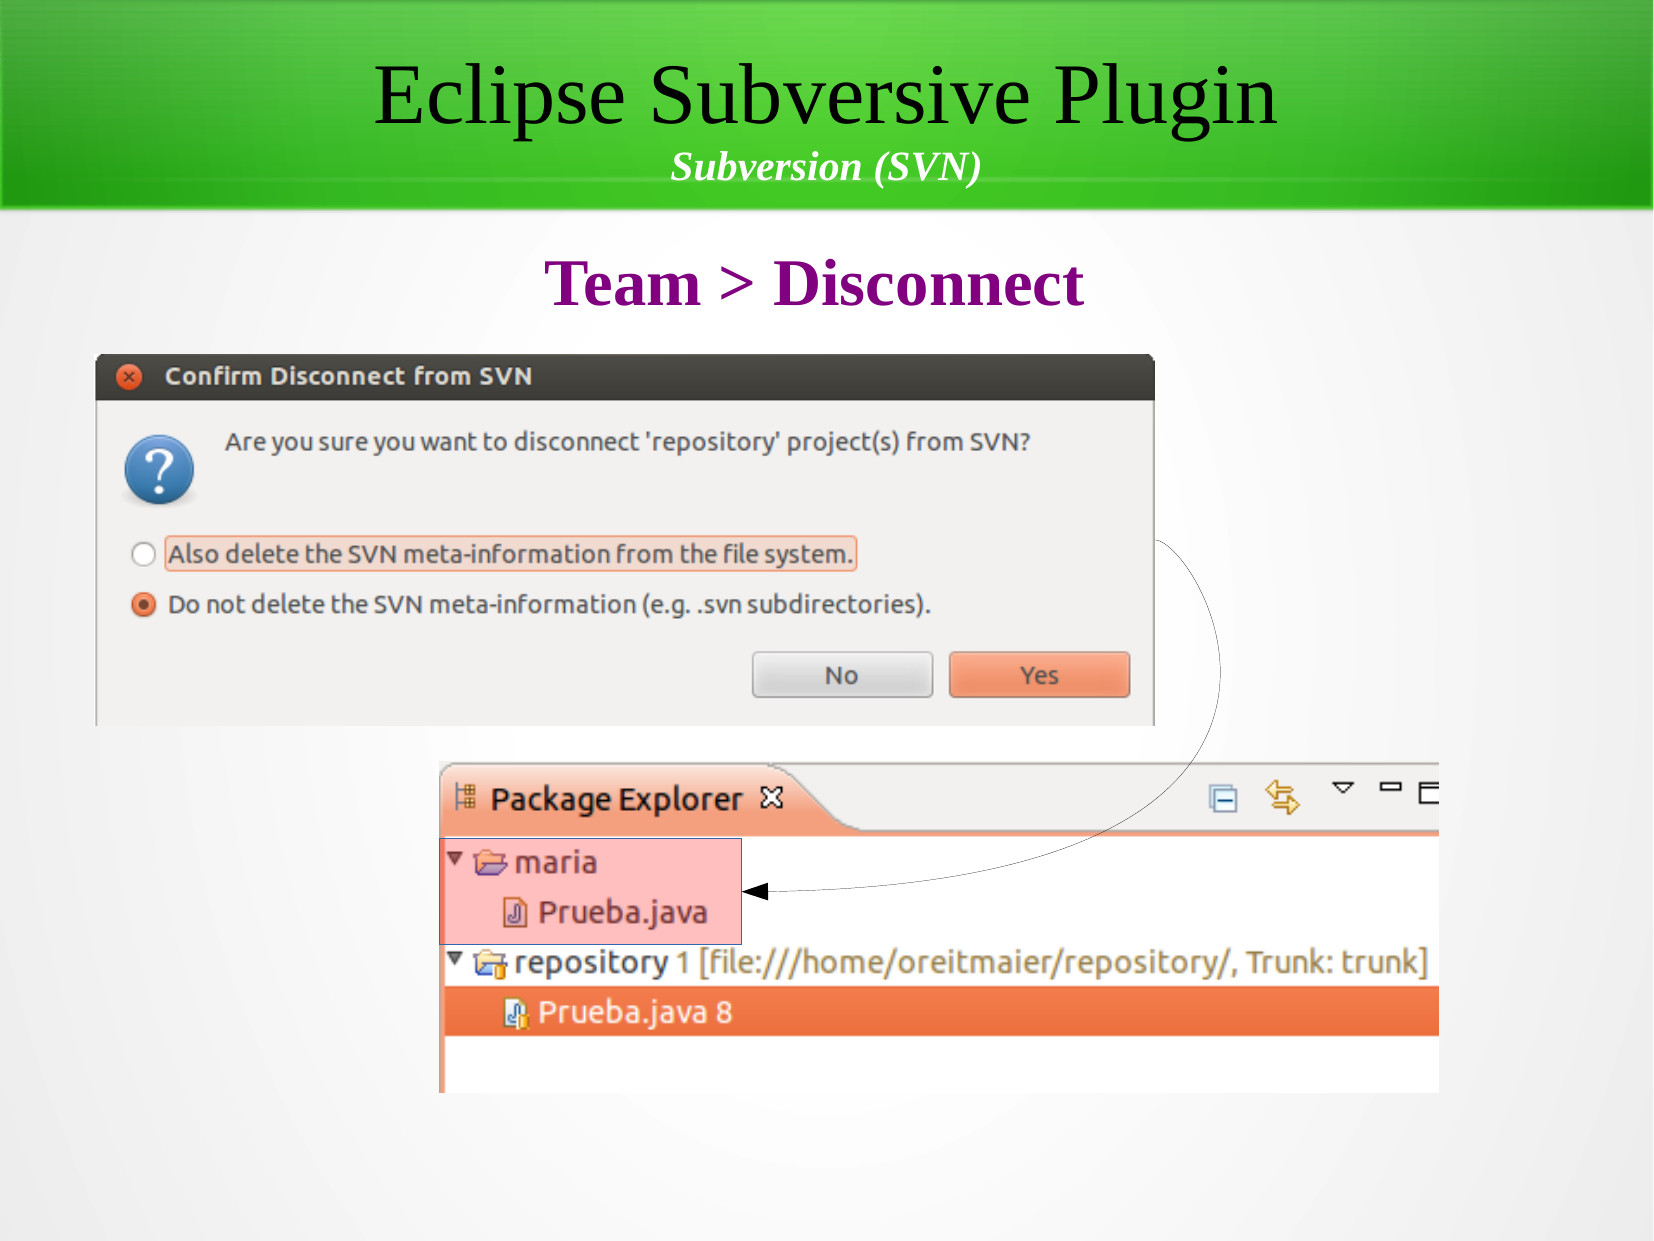

# Eclipse Subversive Plugin Subversion (SVN)
Team > Disconnect